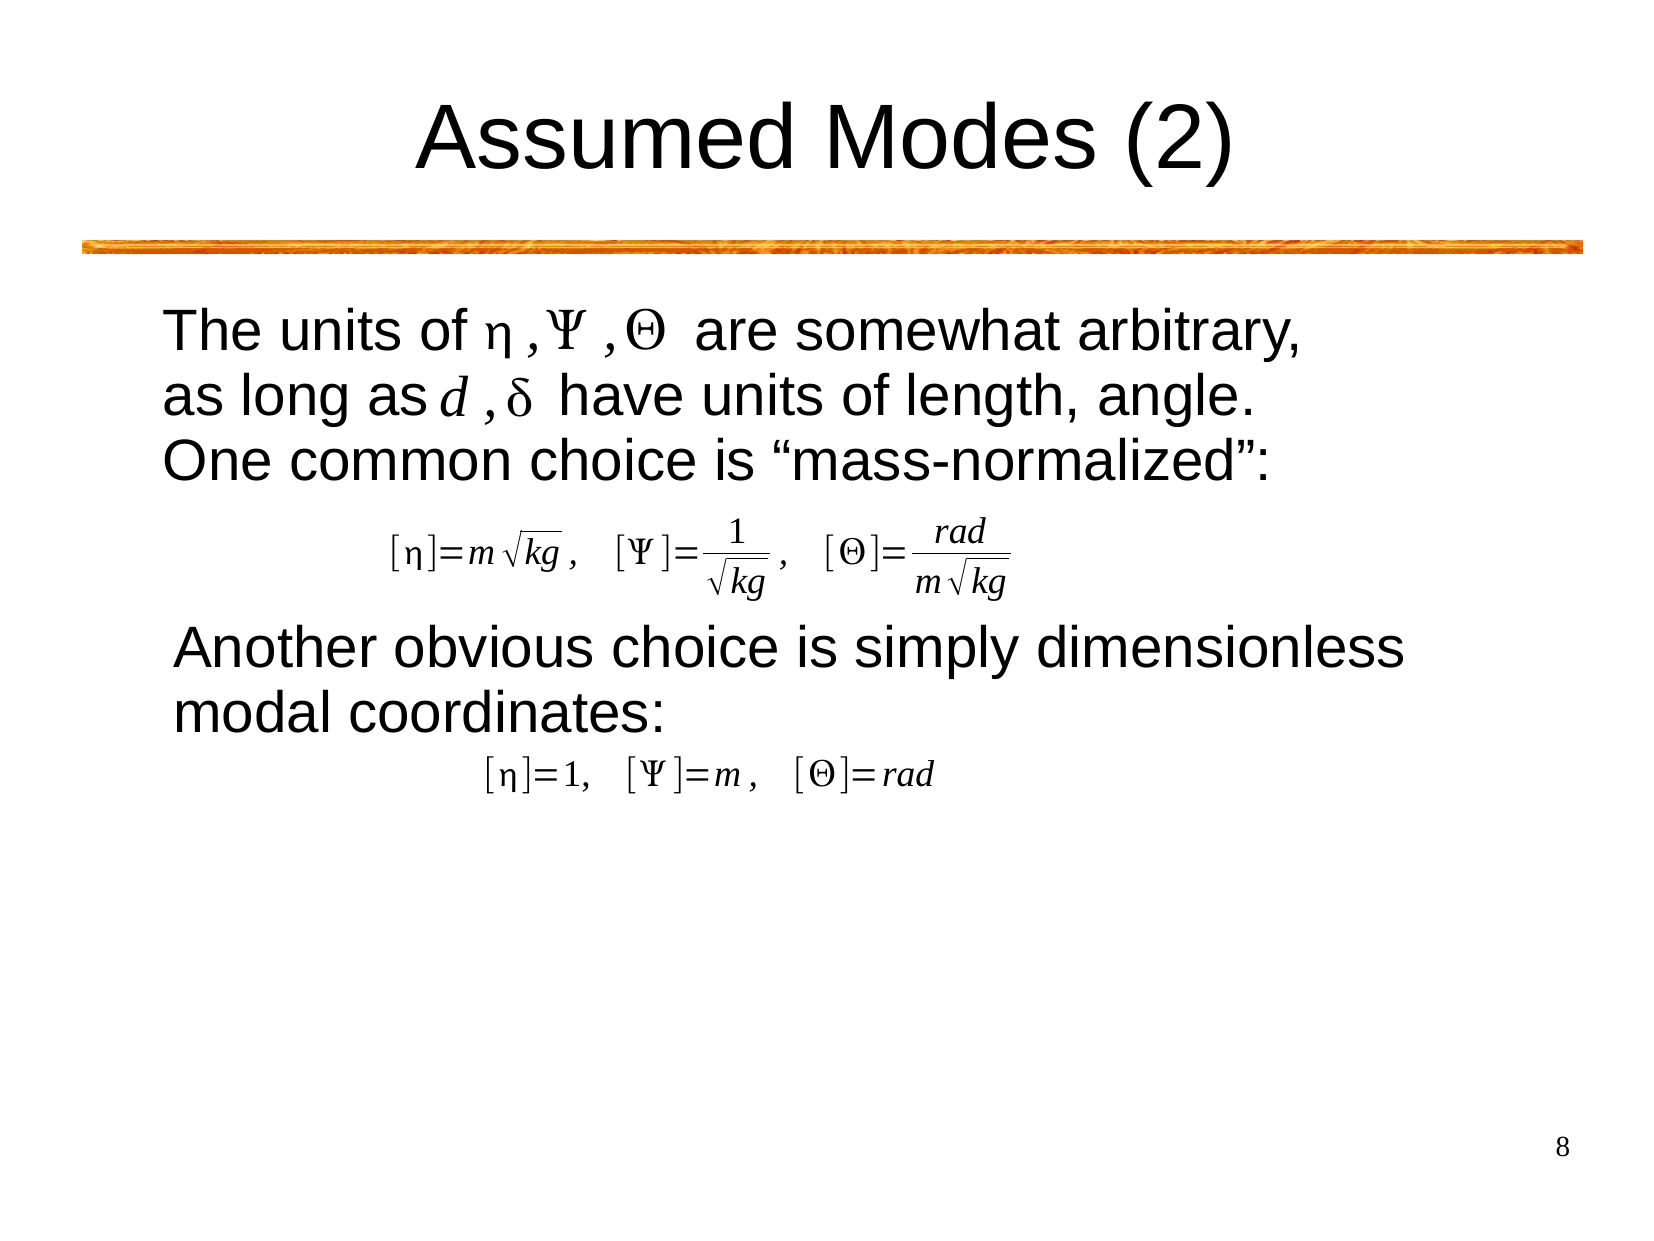

# Assumed Modes (2)
The units of are somewhat arbitrary,
as long as have units of length, angle.
One common choice is “mass-normalized”:
Another obvious choice is simply dimensionless
modal coordinates:
8